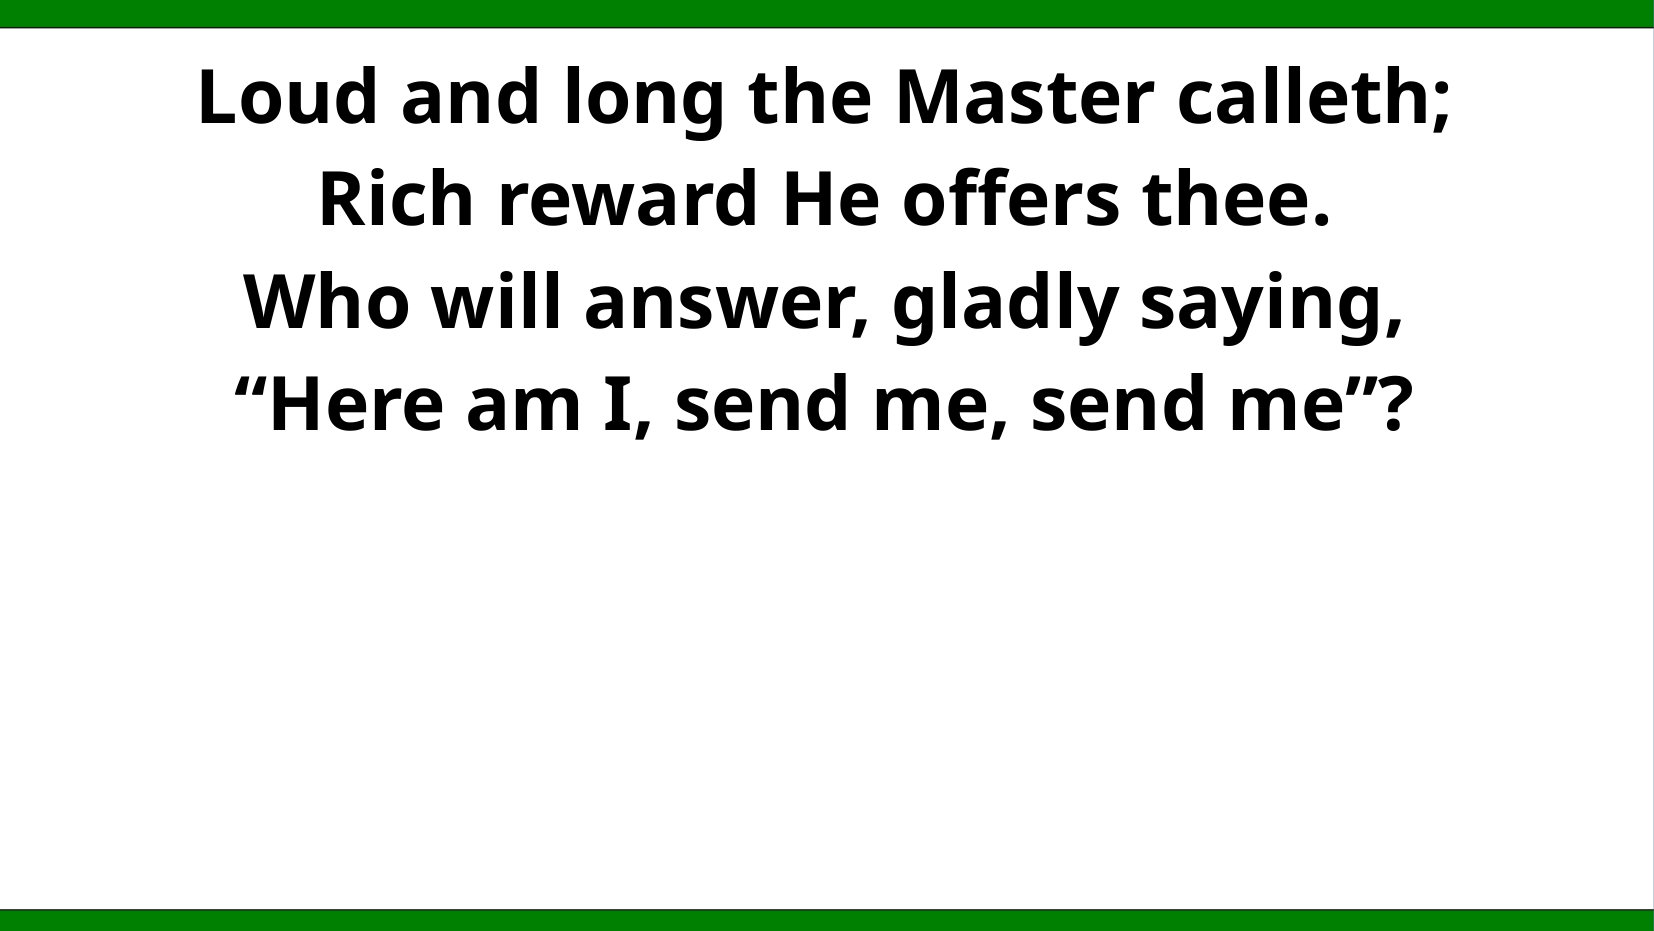

Loud and long the Master calleth;
Rich reward He offers thee.
Who will answer, gladly saying,
“Here am I, send me, send me”?